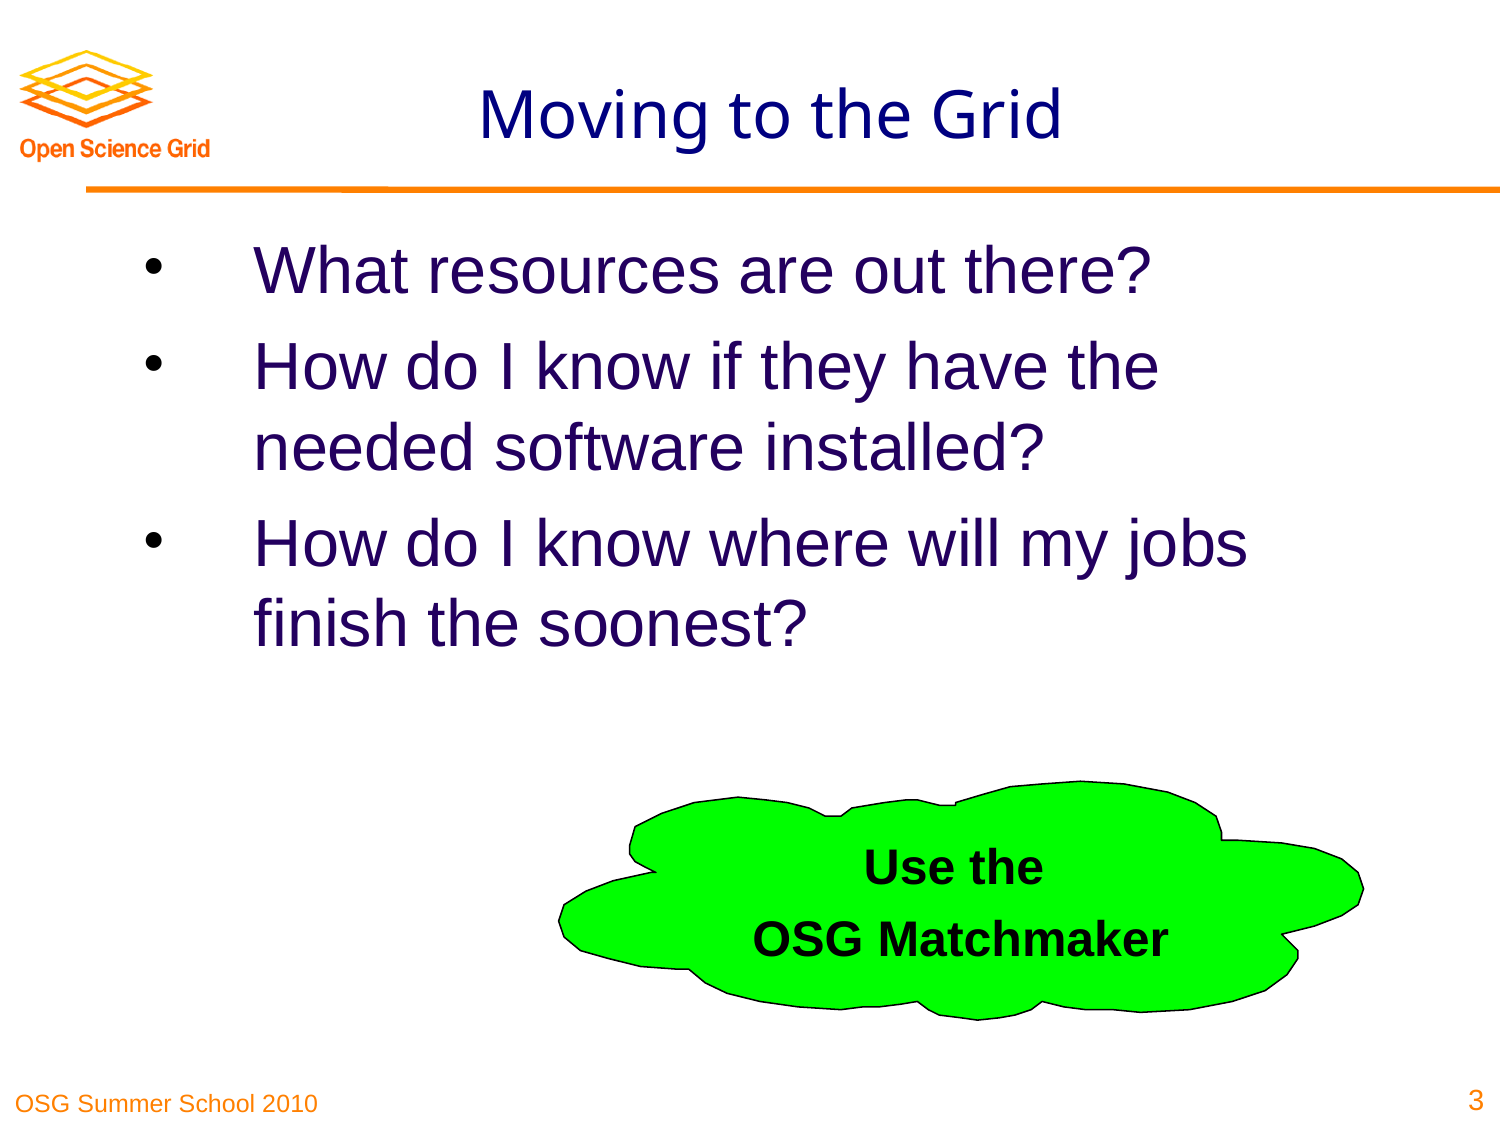

# Moving to the Grid
What resources are out there?
How do I know if they have the needed software installed?
How do I know where will my jobs finish the soonest?
Use the
OSG Matchmaker
3